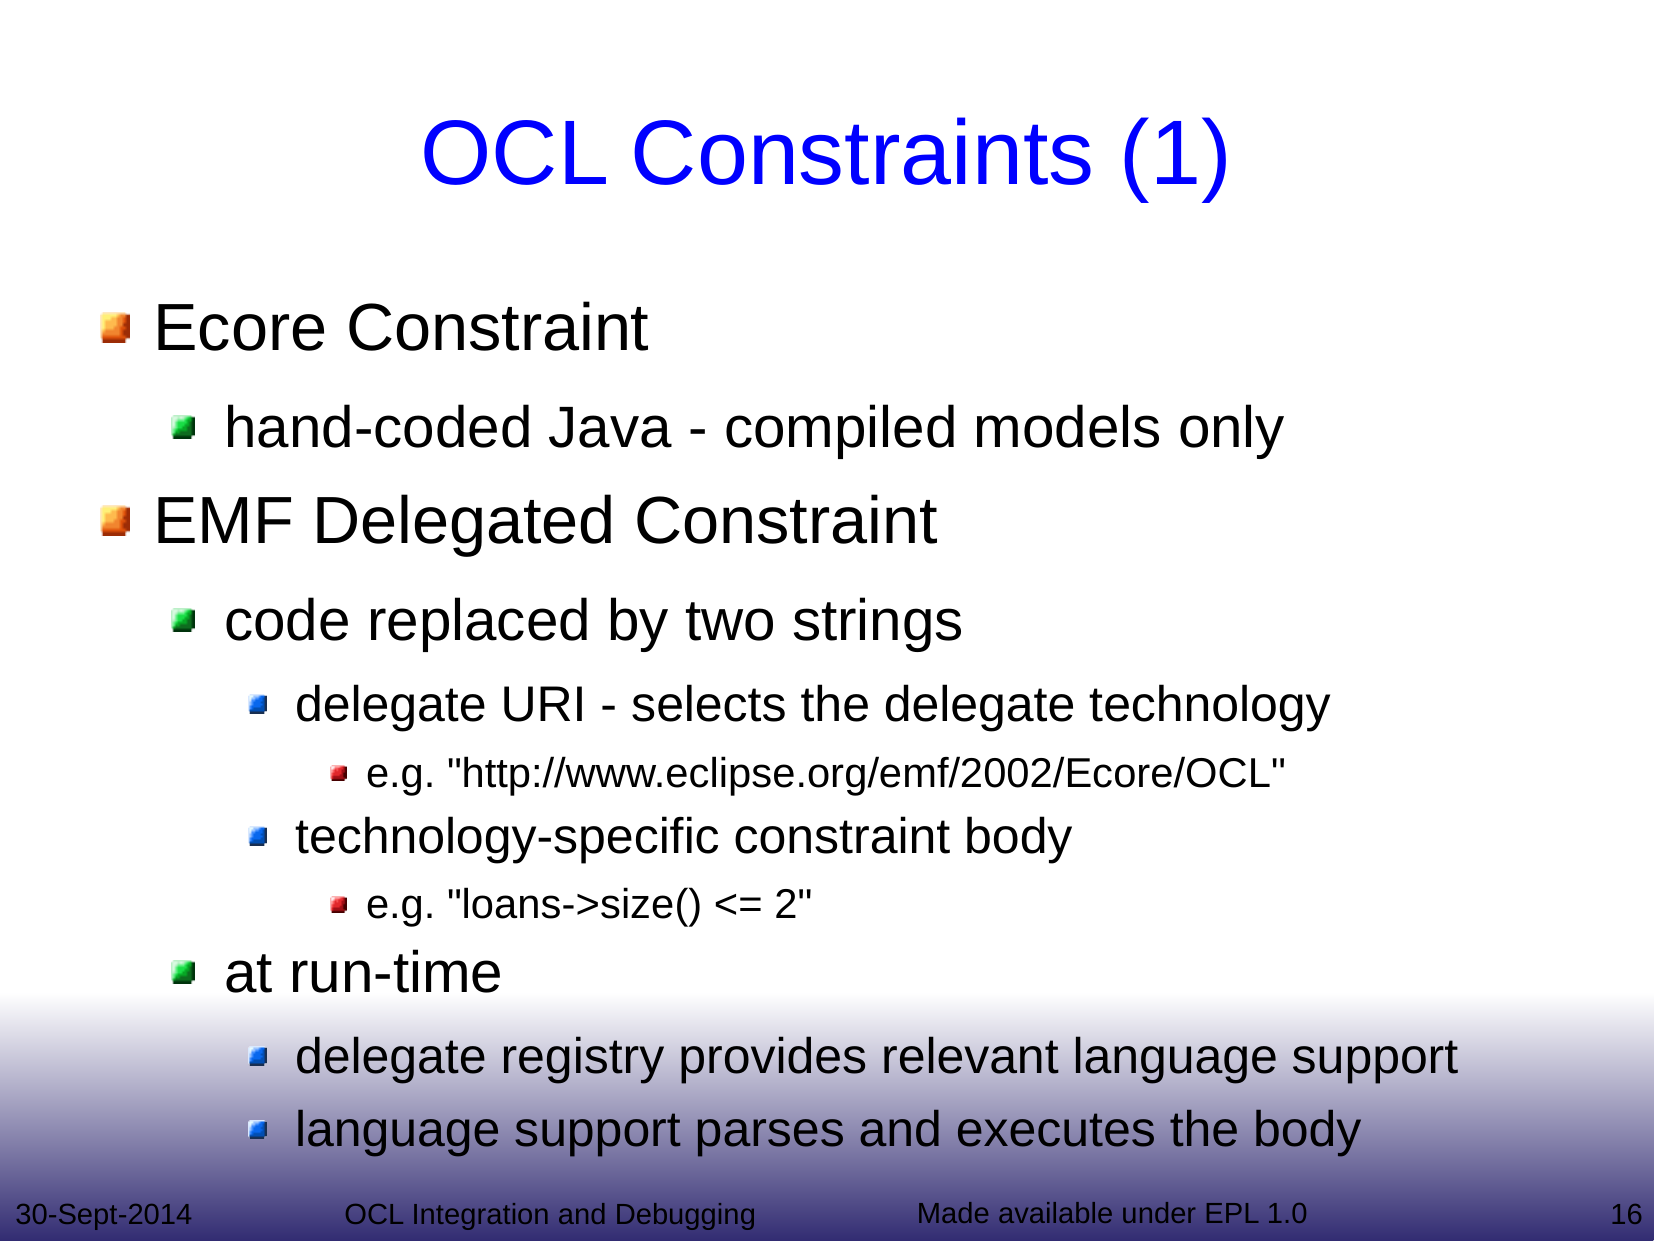

# OCL Constraints (1)
Ecore Constraint
hand-coded Java - compiled models only
EMF Delegated Constraint
code replaced by two strings
delegate URI - selects the delegate technology
e.g. "http://www.eclipse.org/emf/2002/Ecore/OCL"
technology-specific constraint body
e.g. "loans->size() <= 2"
at run-time
delegate registry provides relevant language support
language support parses and executes the body
30-Sept-2014
OCL Integration and Debugging
16